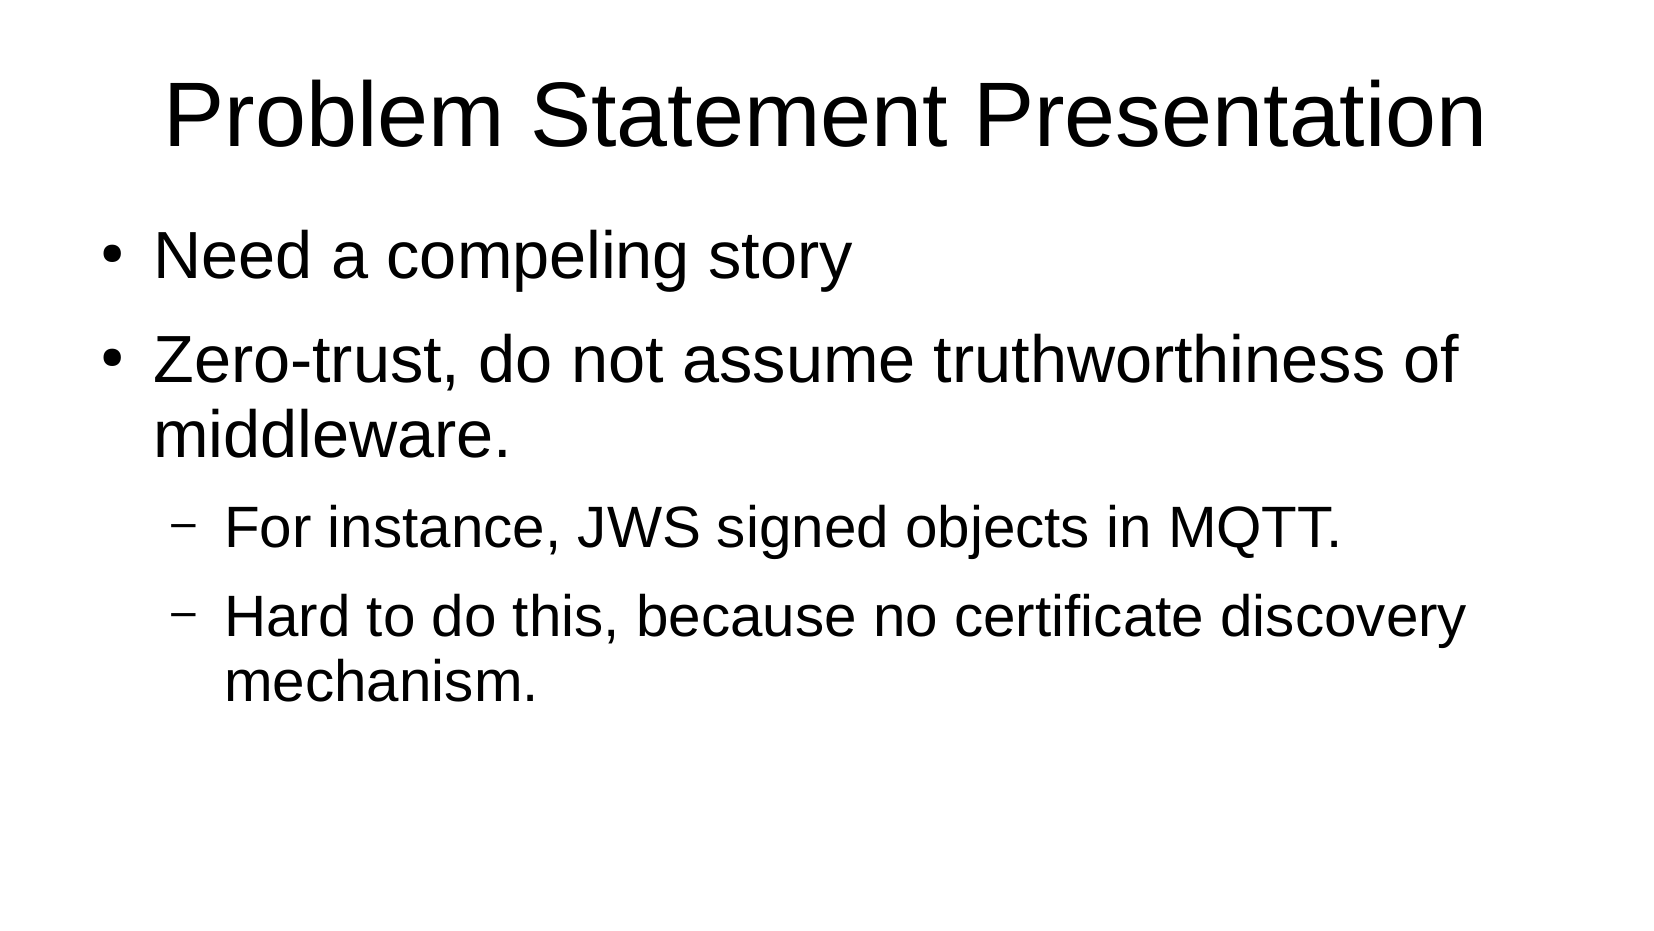

# Problem Statement Presentation
Need a compeling story
Zero-trust, do not assume truthworthiness of middleware.
For instance, JWS signed objects in MQTT.
Hard to do this, because no certificate discovery mechanism.